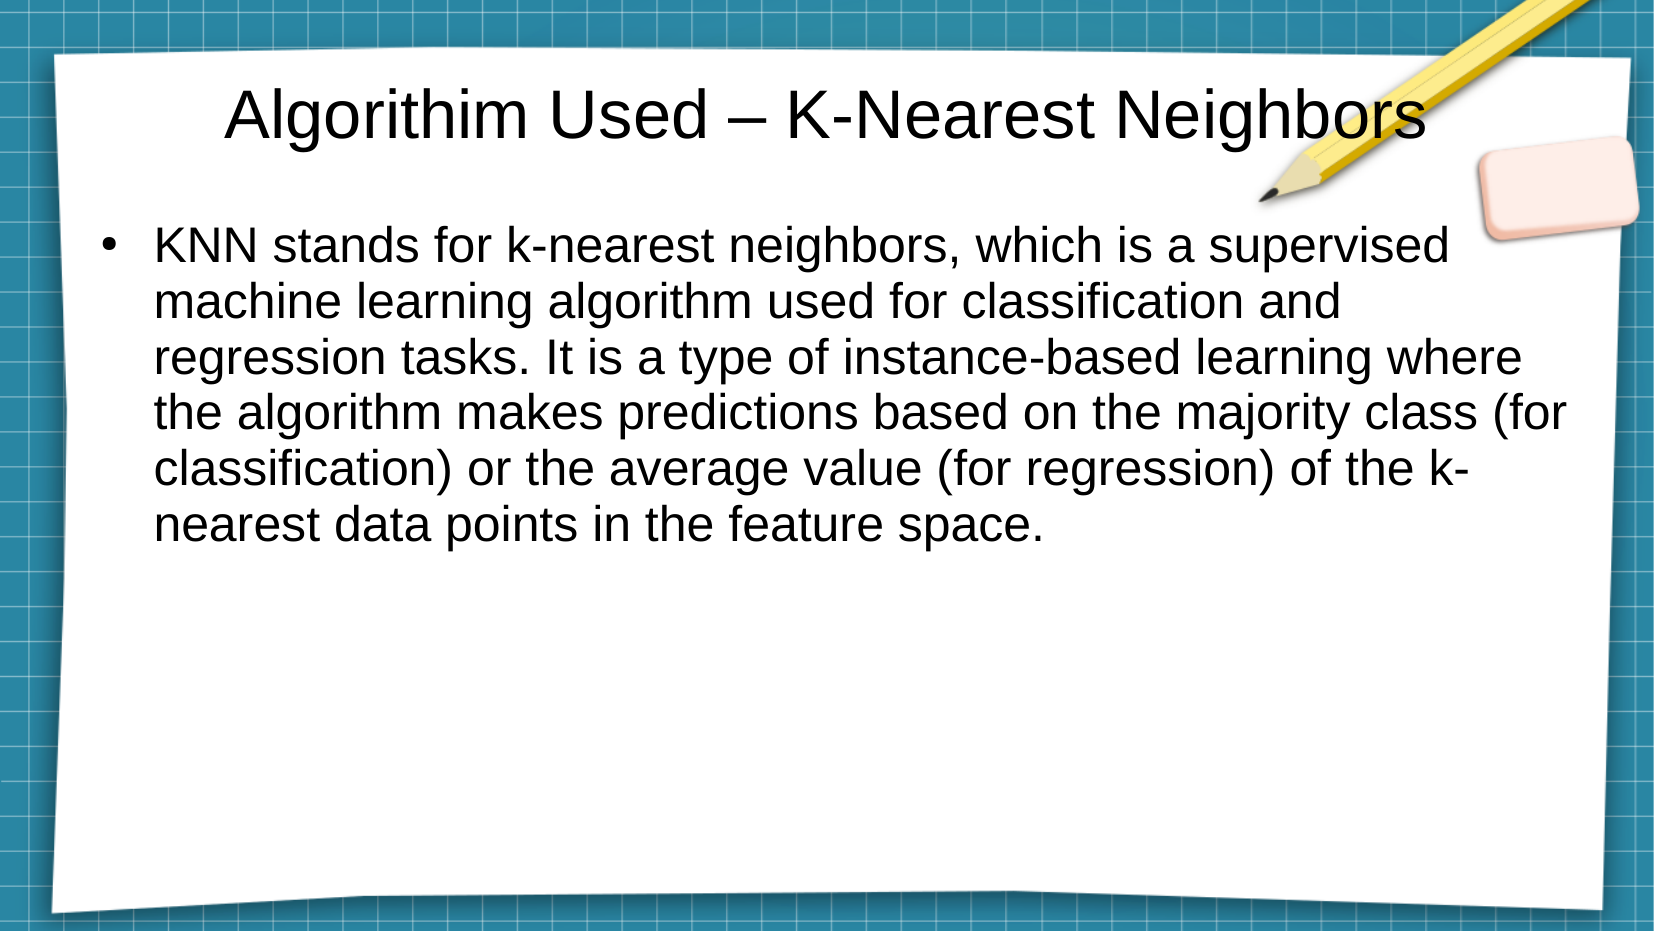

# Algorithim Used – K-Nearest Neighbors
KNN stands for k-nearest neighbors, which is a supervised machine learning algorithm used for classification and regression tasks. It is a type of instance-based learning where the algorithm makes predictions based on the majority class (for classification) or the average value (for regression) of the k-nearest data points in the feature space.